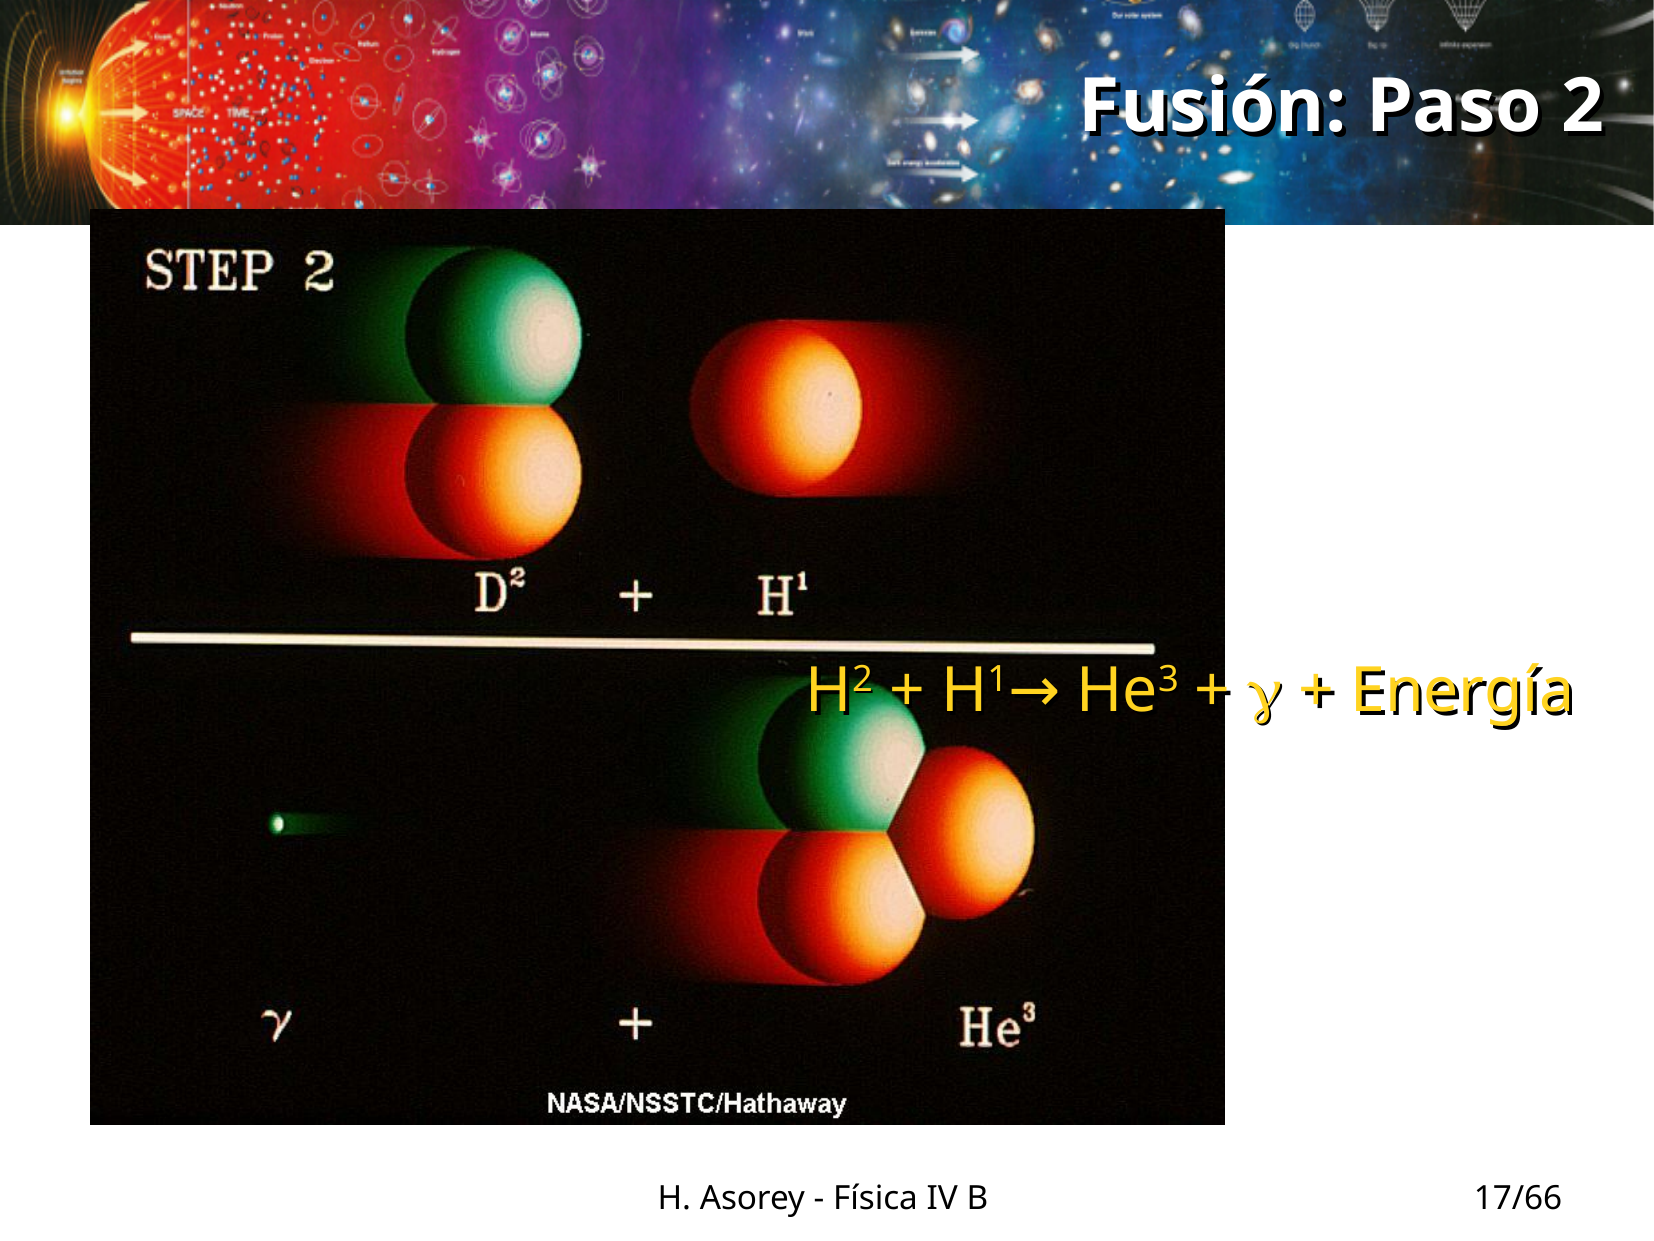

# Fusión: Paso 2
H2 + H1→ He3 + g + Energía
H. Asorey - Física IV B
17